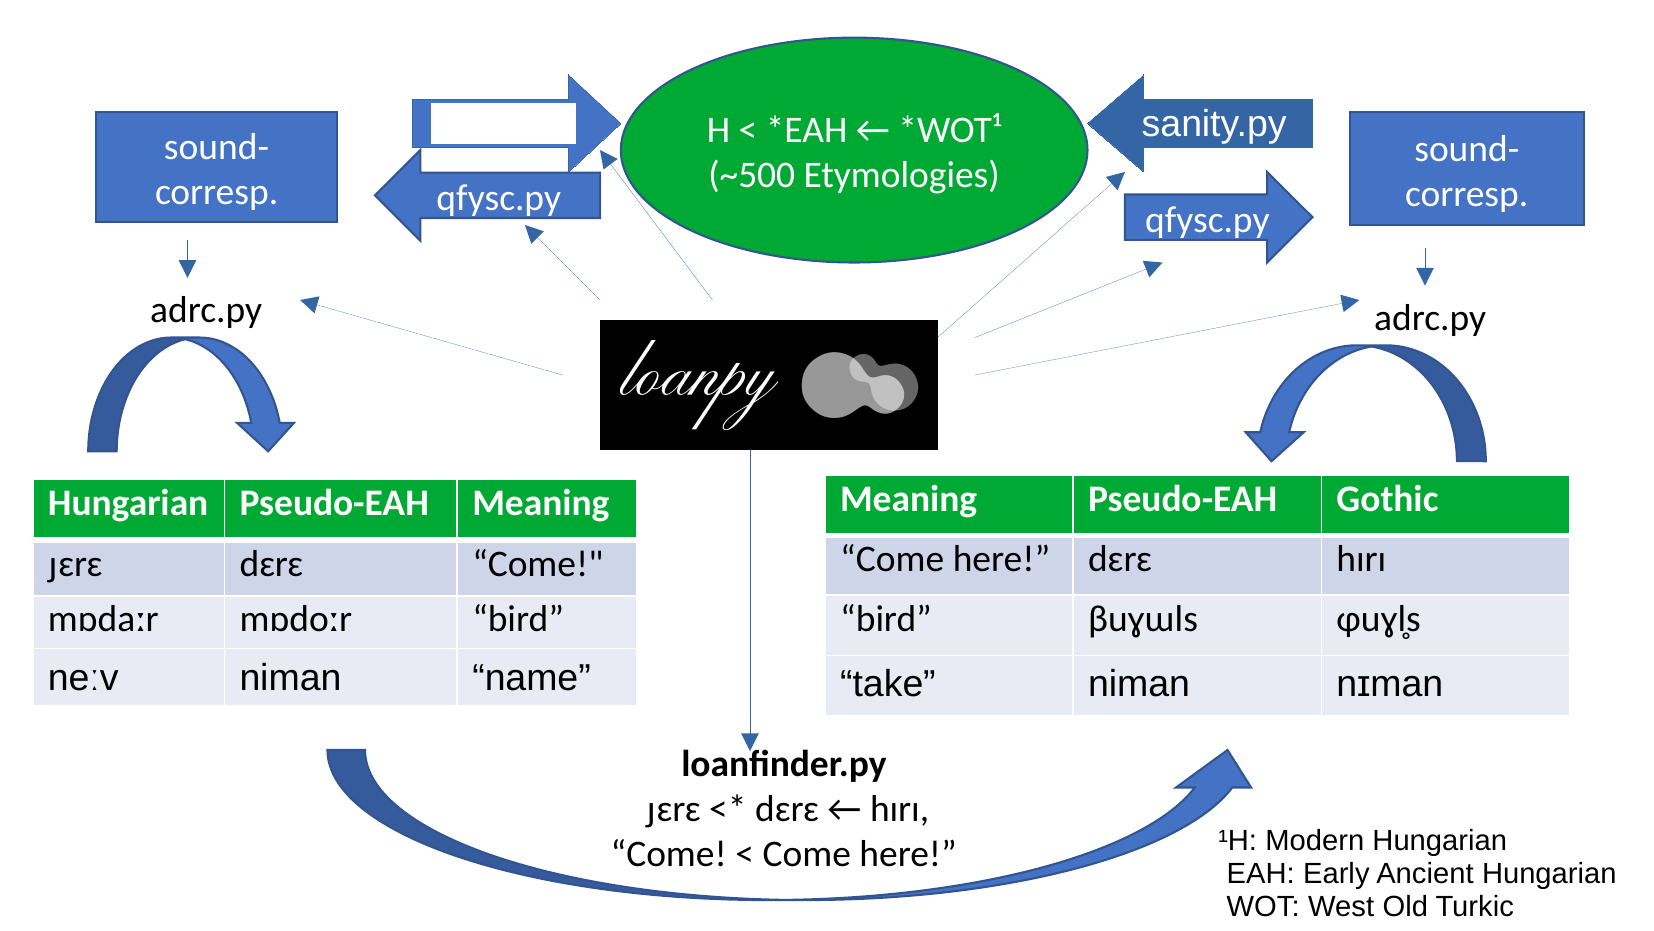

H < *EAH ← *WOT¹
(~500 Etymologies)
sanity.py
sanity.py
sound-corresp.
sound-corresp.
qfysc.py
qfysc.py
adrc.py
adrc.py
| Meaning | Pseudo-EAH | Gothic |
| --- | --- | --- |
| “Come here!” | dɛrɛ | hɪrɪ |
| “bird” | βuɣɯls | ɸuɣl̥s |
| “take” | niman | nɪman |
| Hungarian | Pseudo-EAH | Meaning |
| --- | --- | --- |
| ɟɛrɛ | dɛrɛ | “Come!" |
| mɒdaːr | mɒdoːr | “bird” |
| neːv | niman | “name” |
loanfinder.py
 ɟɛrɛ <* dɛrɛ ← hɪrɪ,
“Come! < Come here!”
¹H: Modern Hungarian
 EAH: Early Ancient Hungarian
 WOT: West Old Turkic